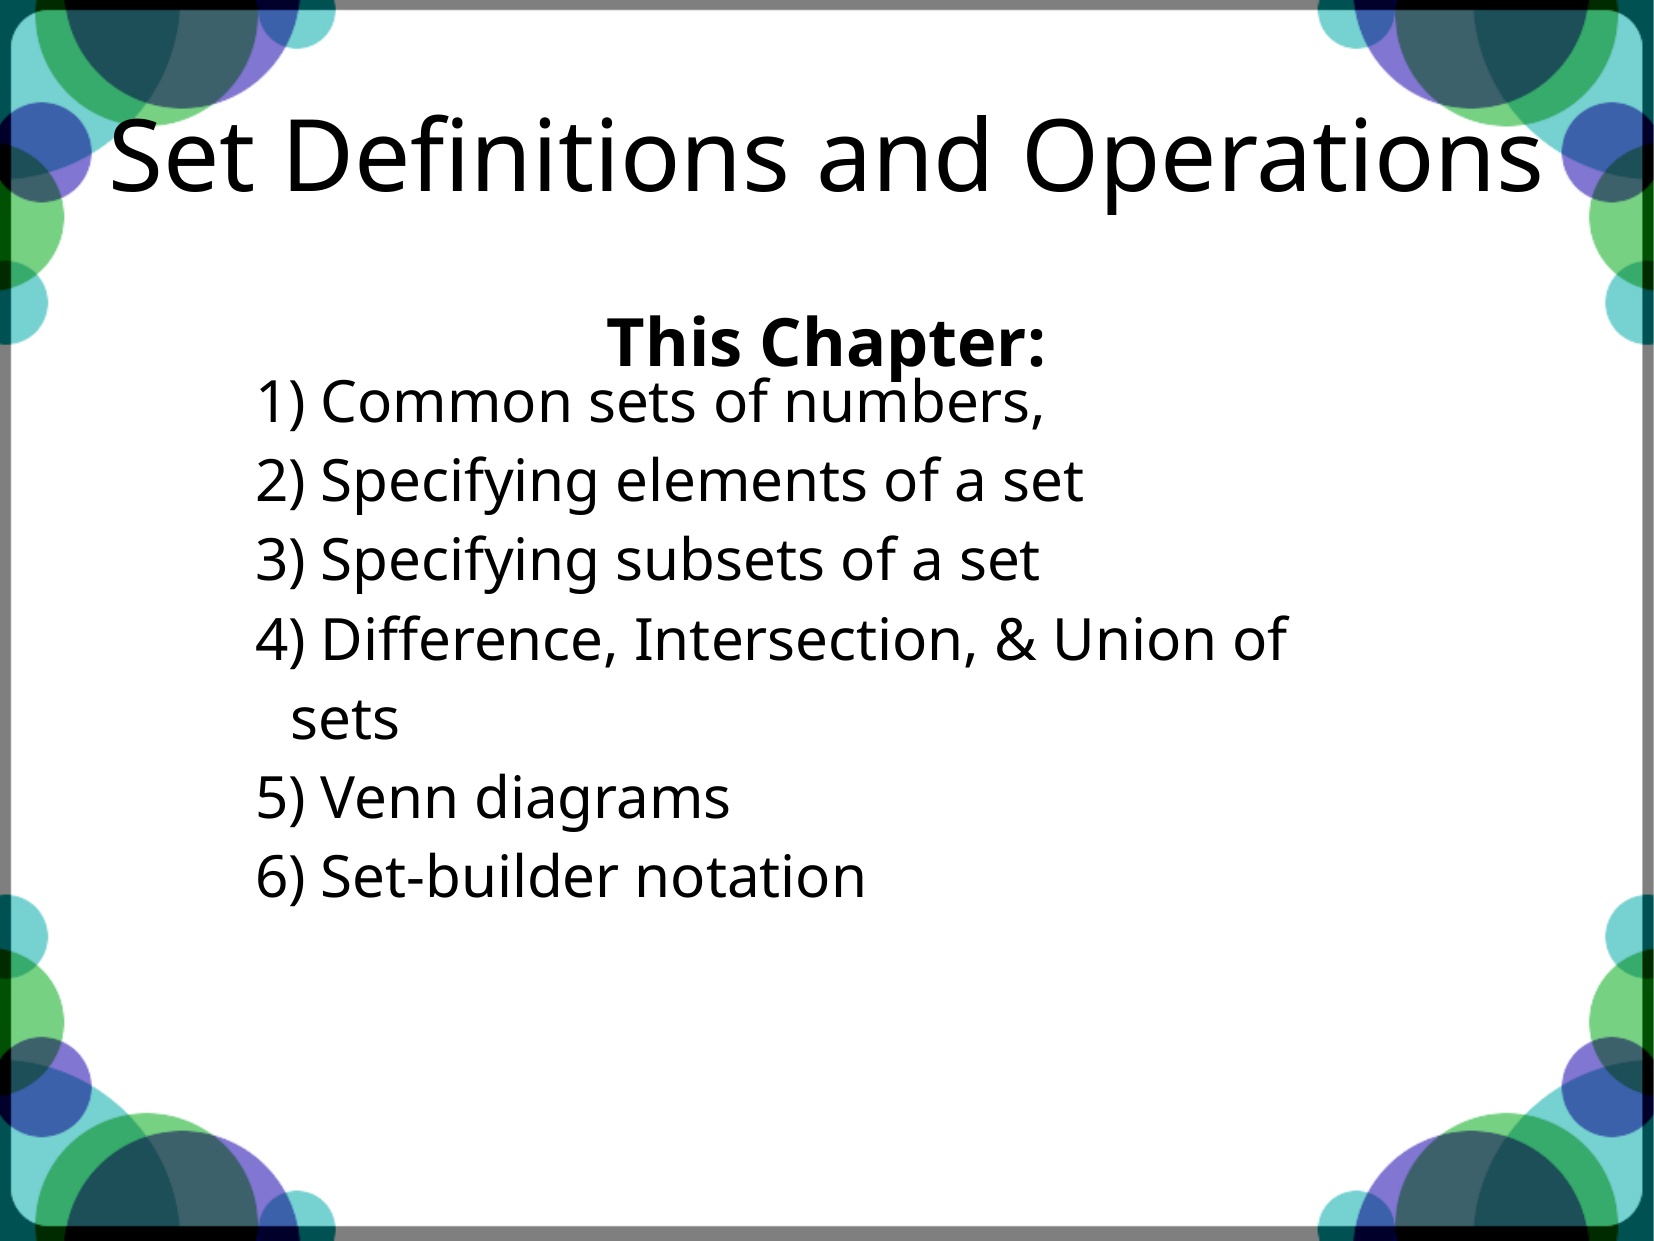

# Set Definitions and Operations
This Chapter:
 Common sets of numbers,
 Specifying elements of a set
 Specifying subsets of a set
 Difference, Intersection, & Union of sets
 Venn diagrams
 Set-builder notation